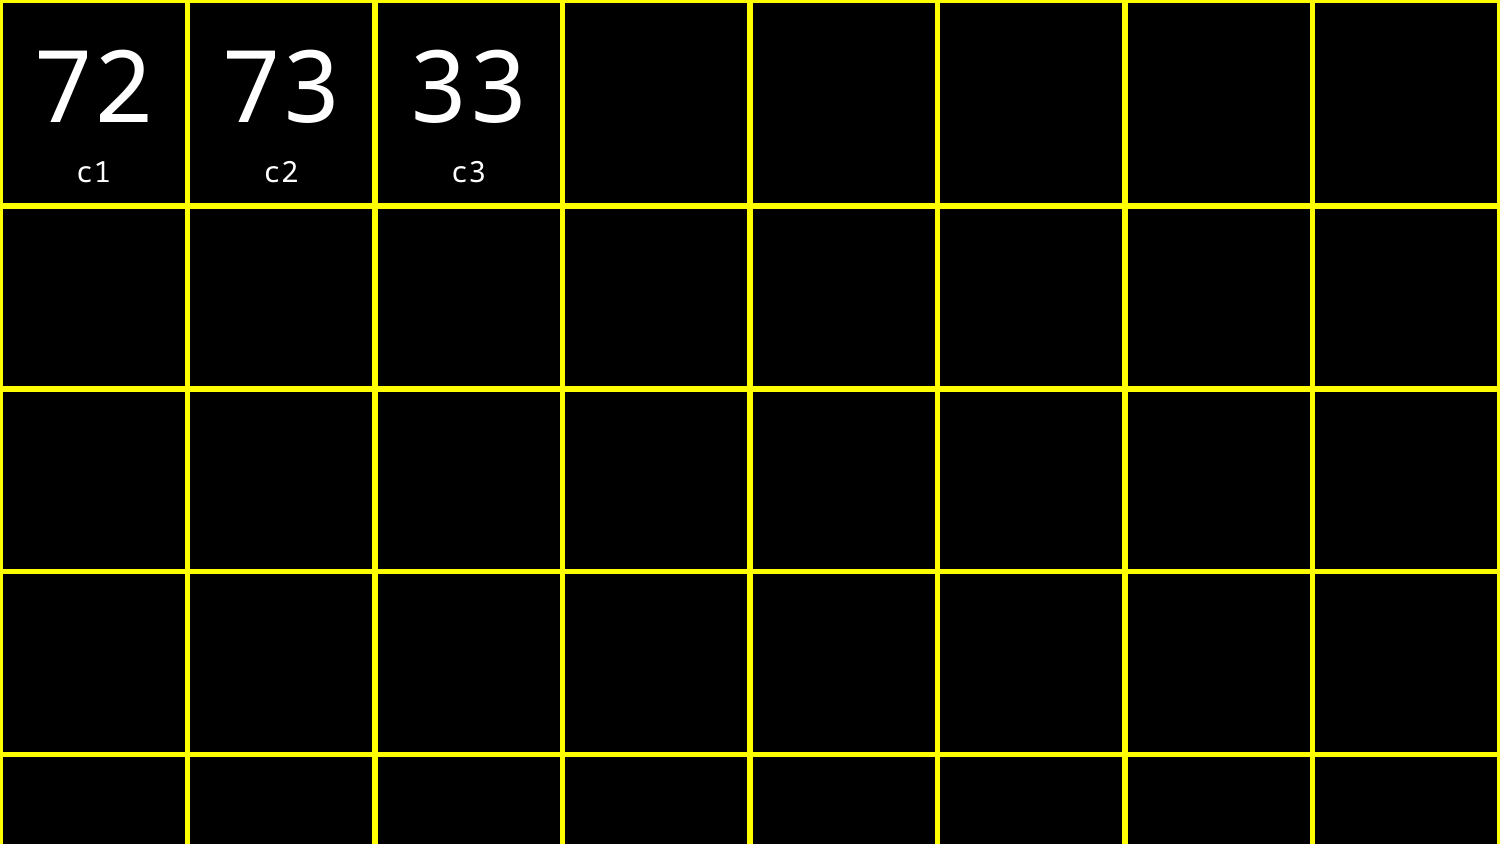

| 72 c1 | 73 c2 | 33 c3 | | | | | |
| --- | --- | --- | --- | --- | --- | --- | --- |
| | | | | | | | |
| | | | | | | | |
| | | | | | | | |
| | | | | | | | |